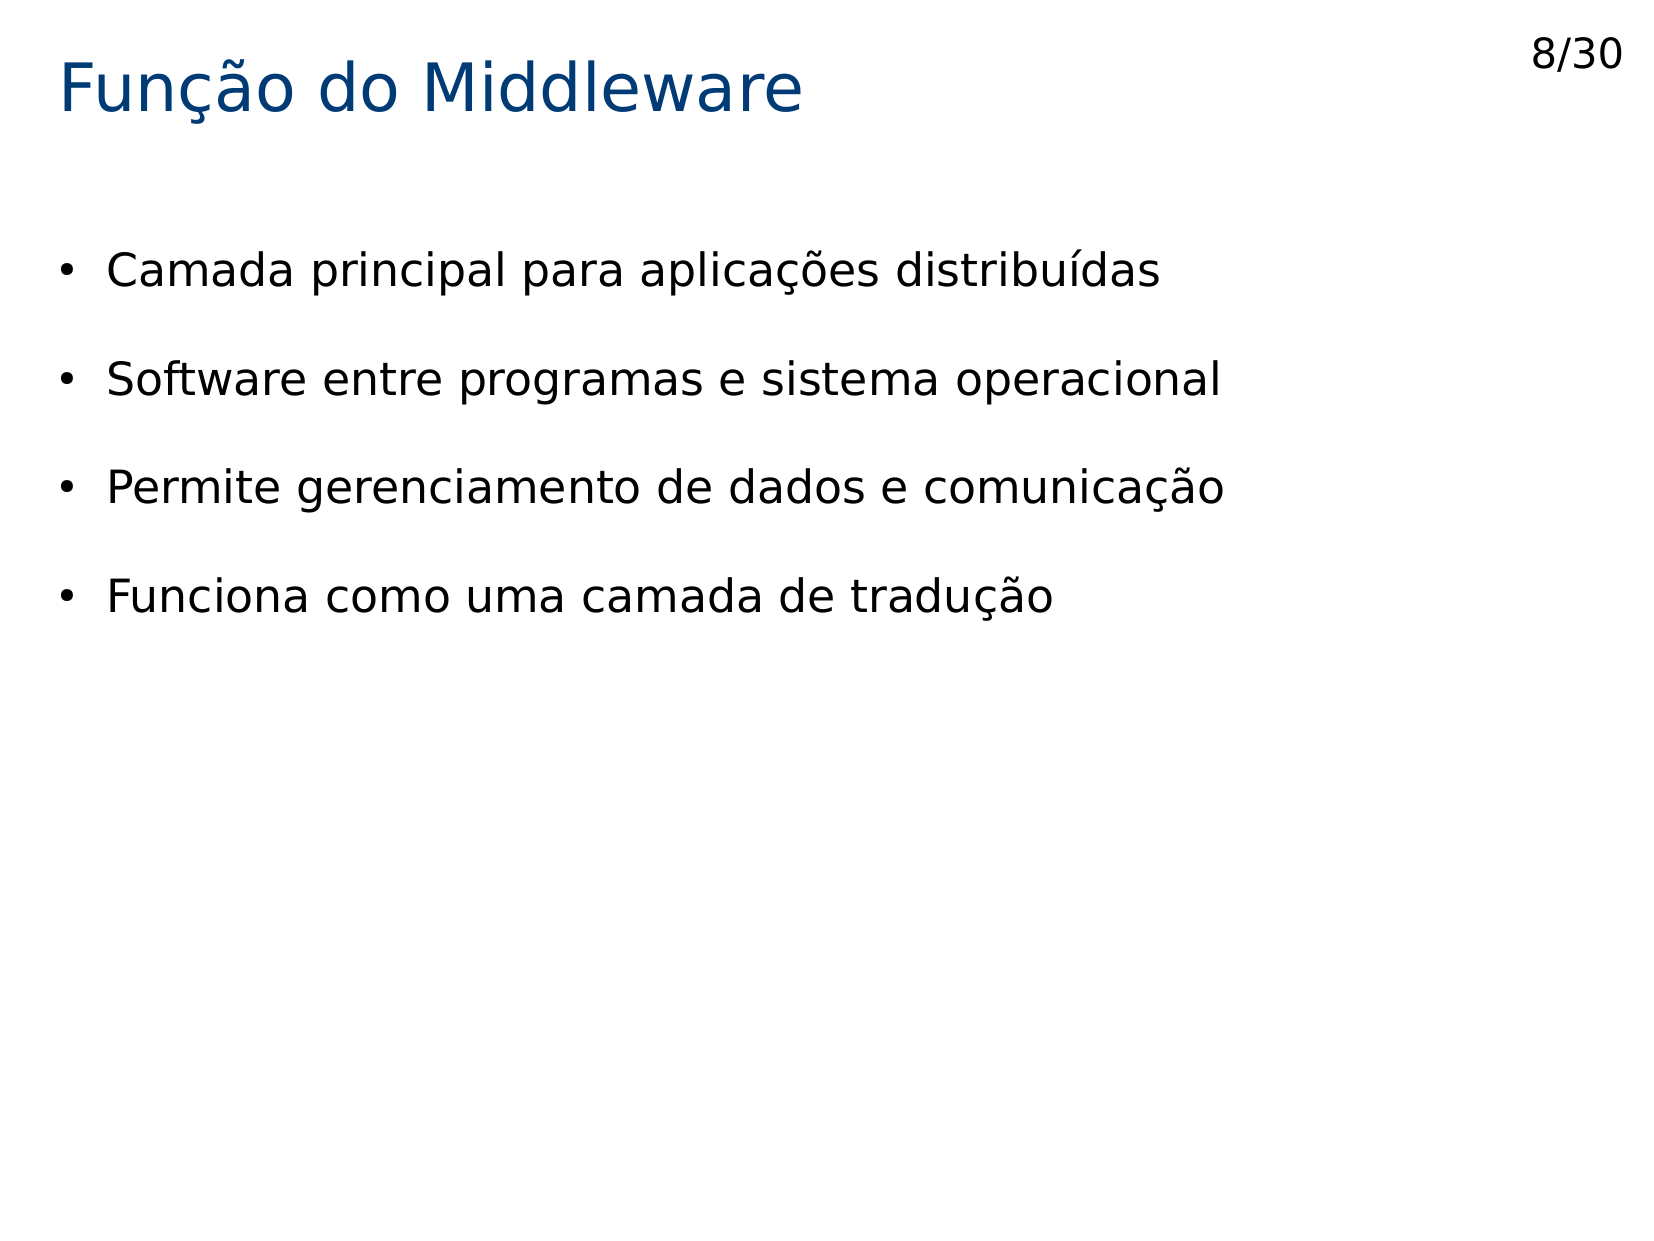

# Função do Middleware
8
Camada principal para aplicações distribuídas
Software entre programas e sistema operacional
Permite gerenciamento de dados e comunicação
Funciona como uma camada de tradução